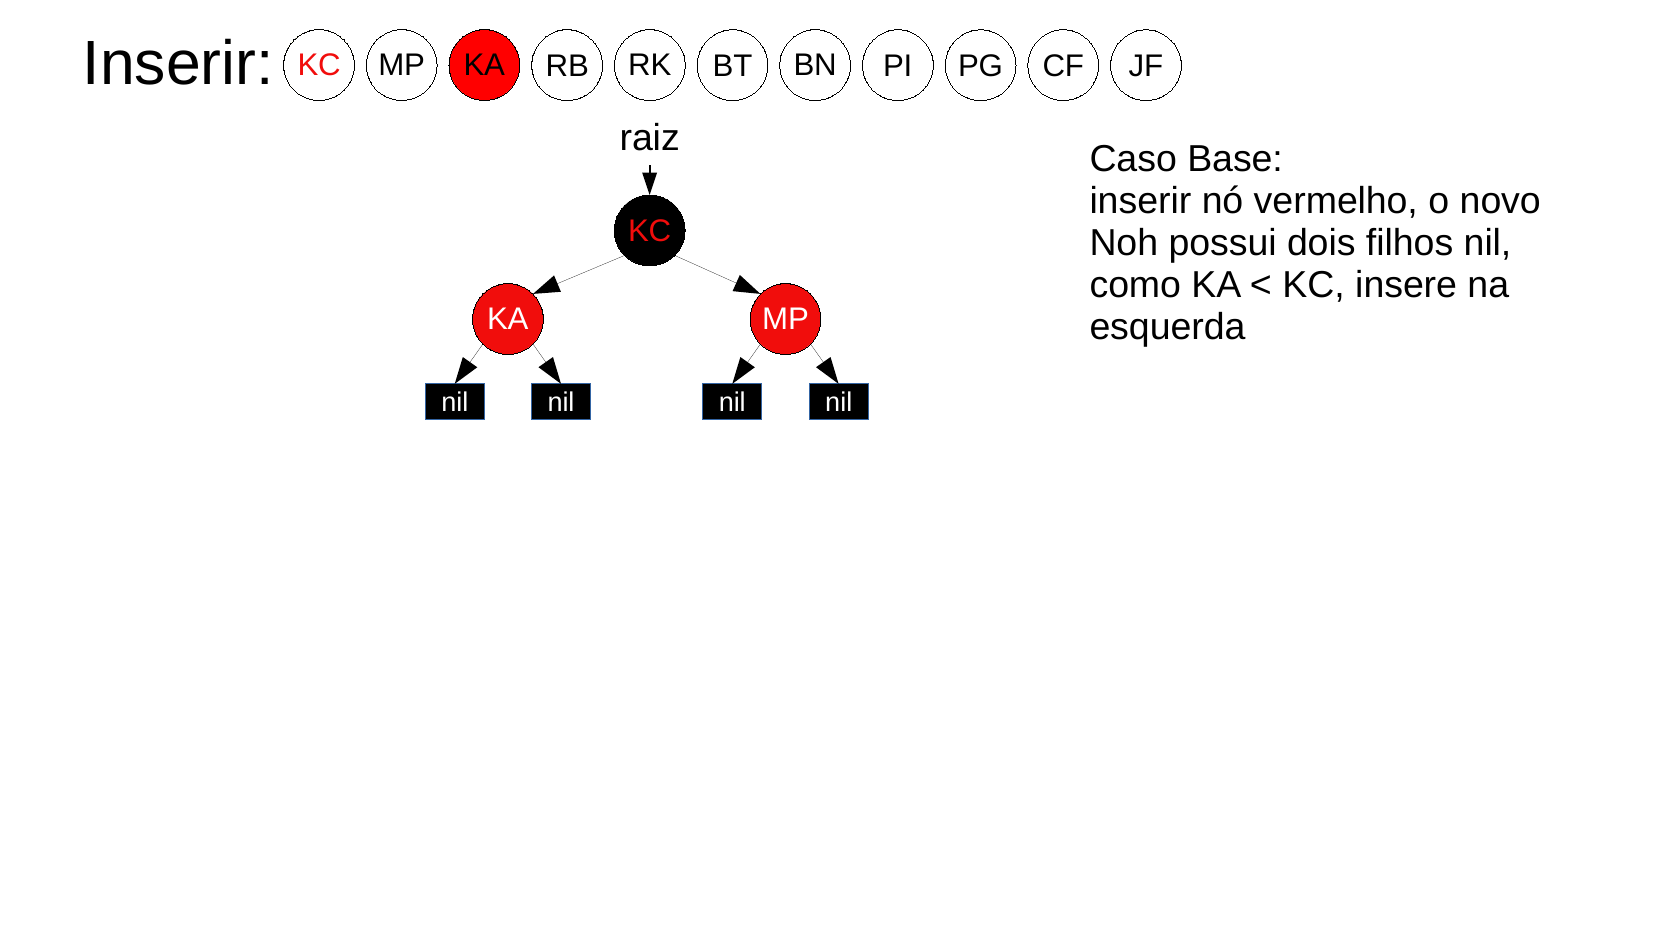

# Inserir:
KC
KC
MP
LAT
KA
LAT
RK
BN
RB
BT
PI
CF
PG
JF
raiz
Caso Base:
inserir nó vermelho, o novo
Noh possui dois filhos nil,
como KA < KC, insere na
esquerda
KC
KA
MP
nil
nil
nil
nil